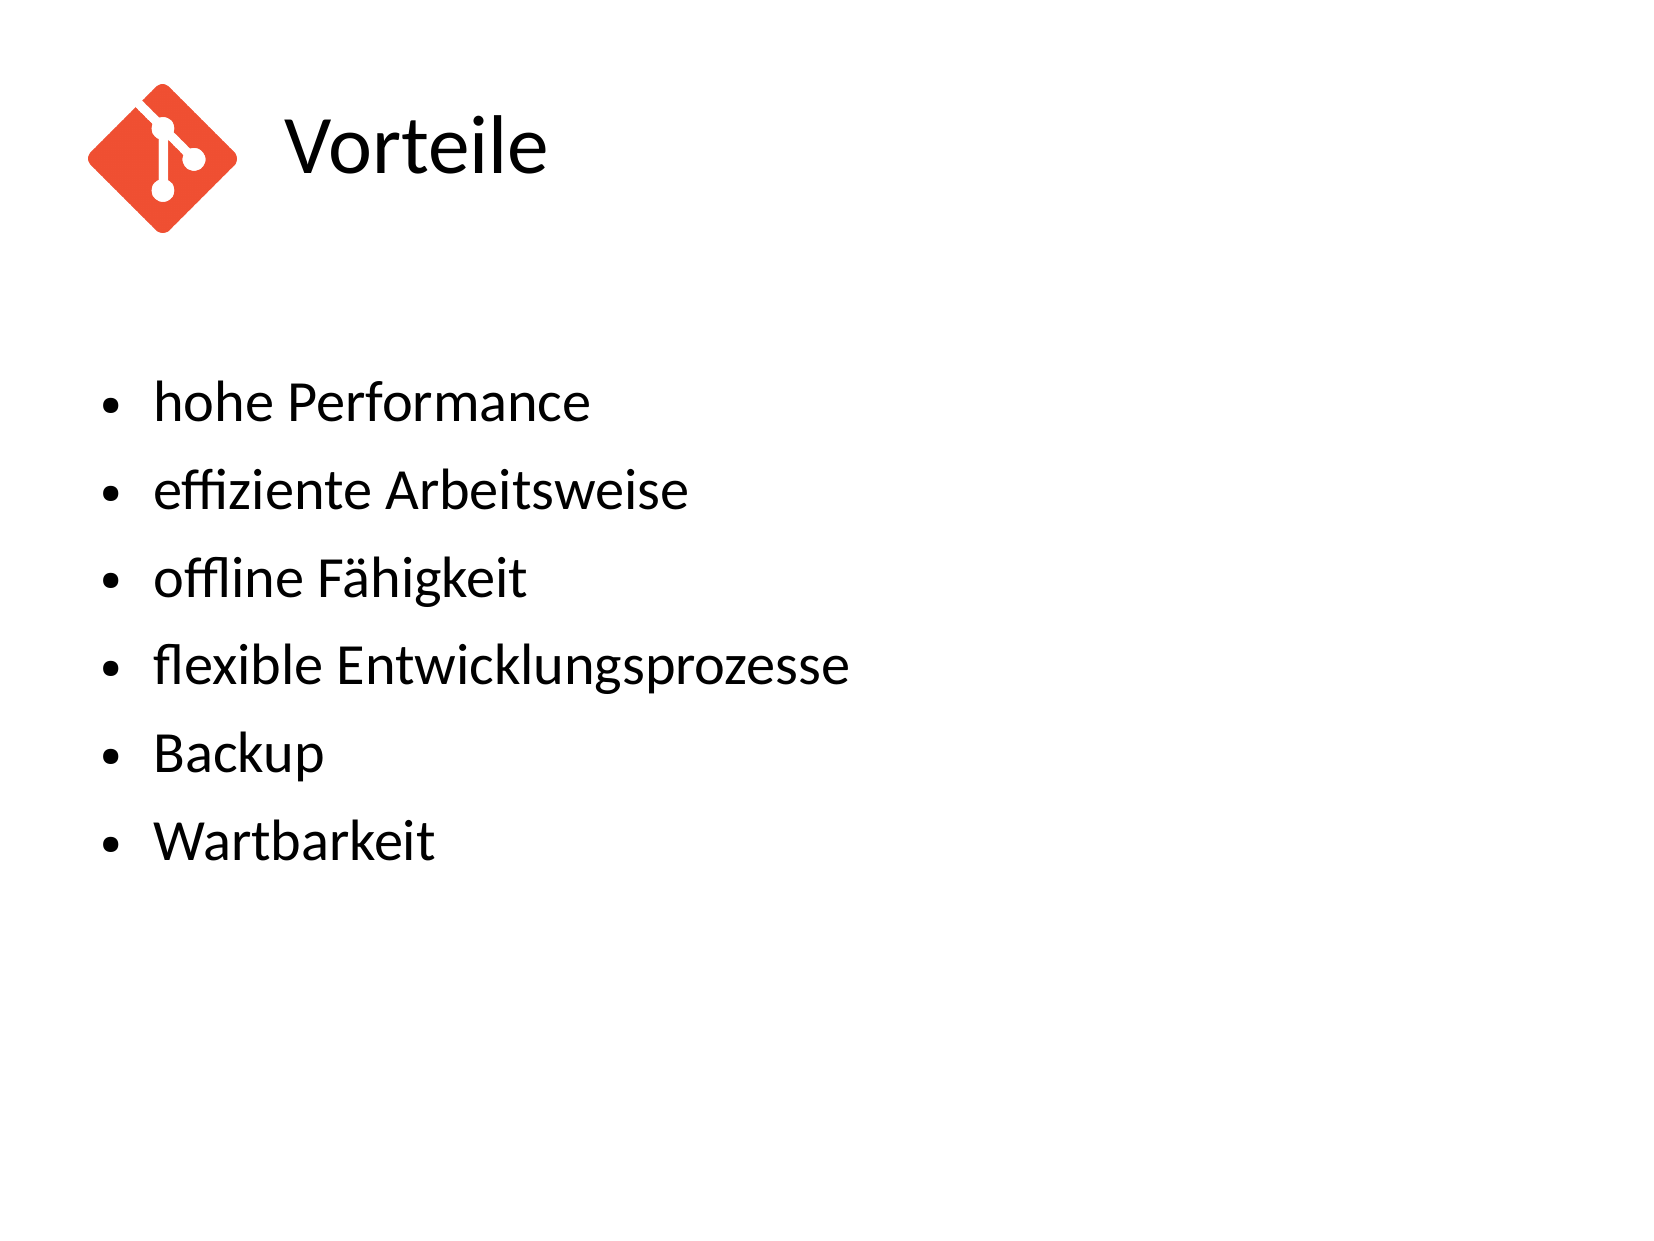

# Vorteile
hohe Performance
effiziente Arbeitsweise
offline Fähigkeit
flexible Entwicklungsprozesse
Backup
Wartbarkeit